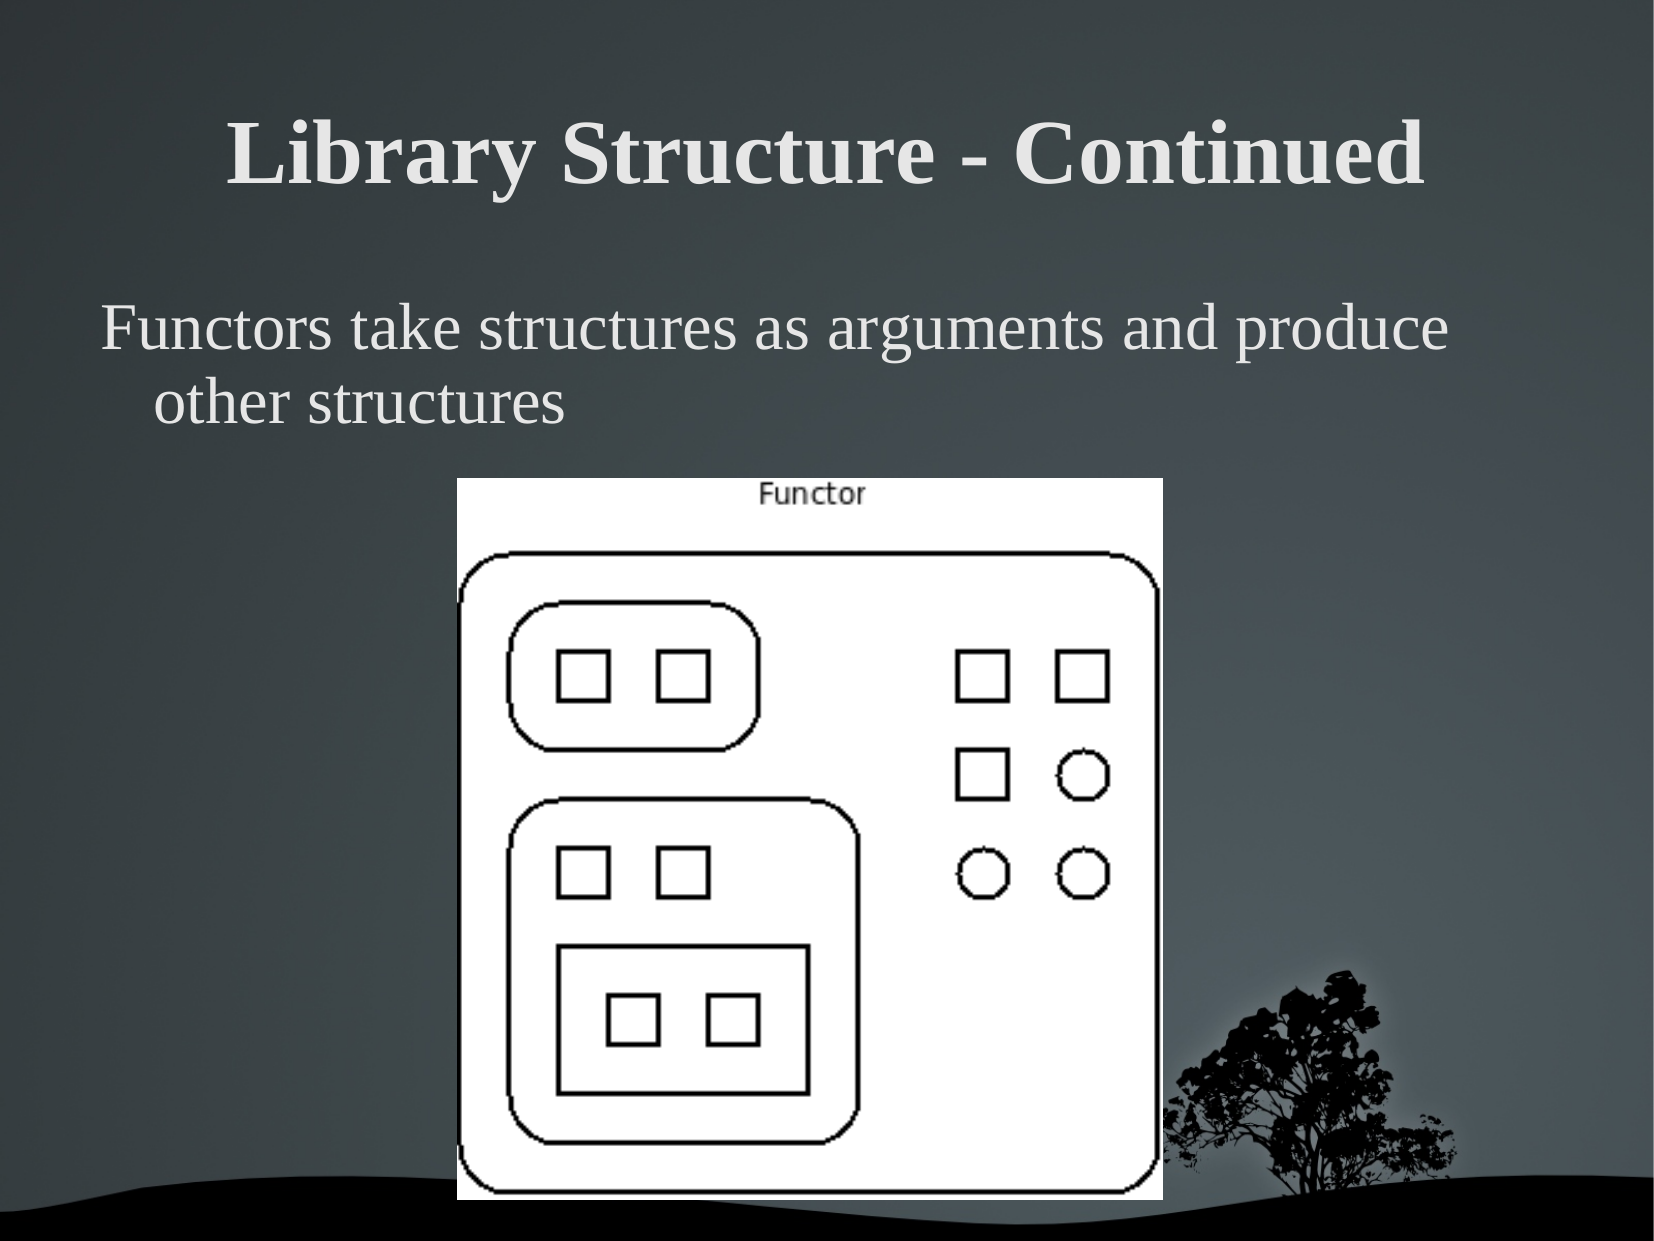

# Library Structure - Continued
Functors take structures as arguments and produce other structures